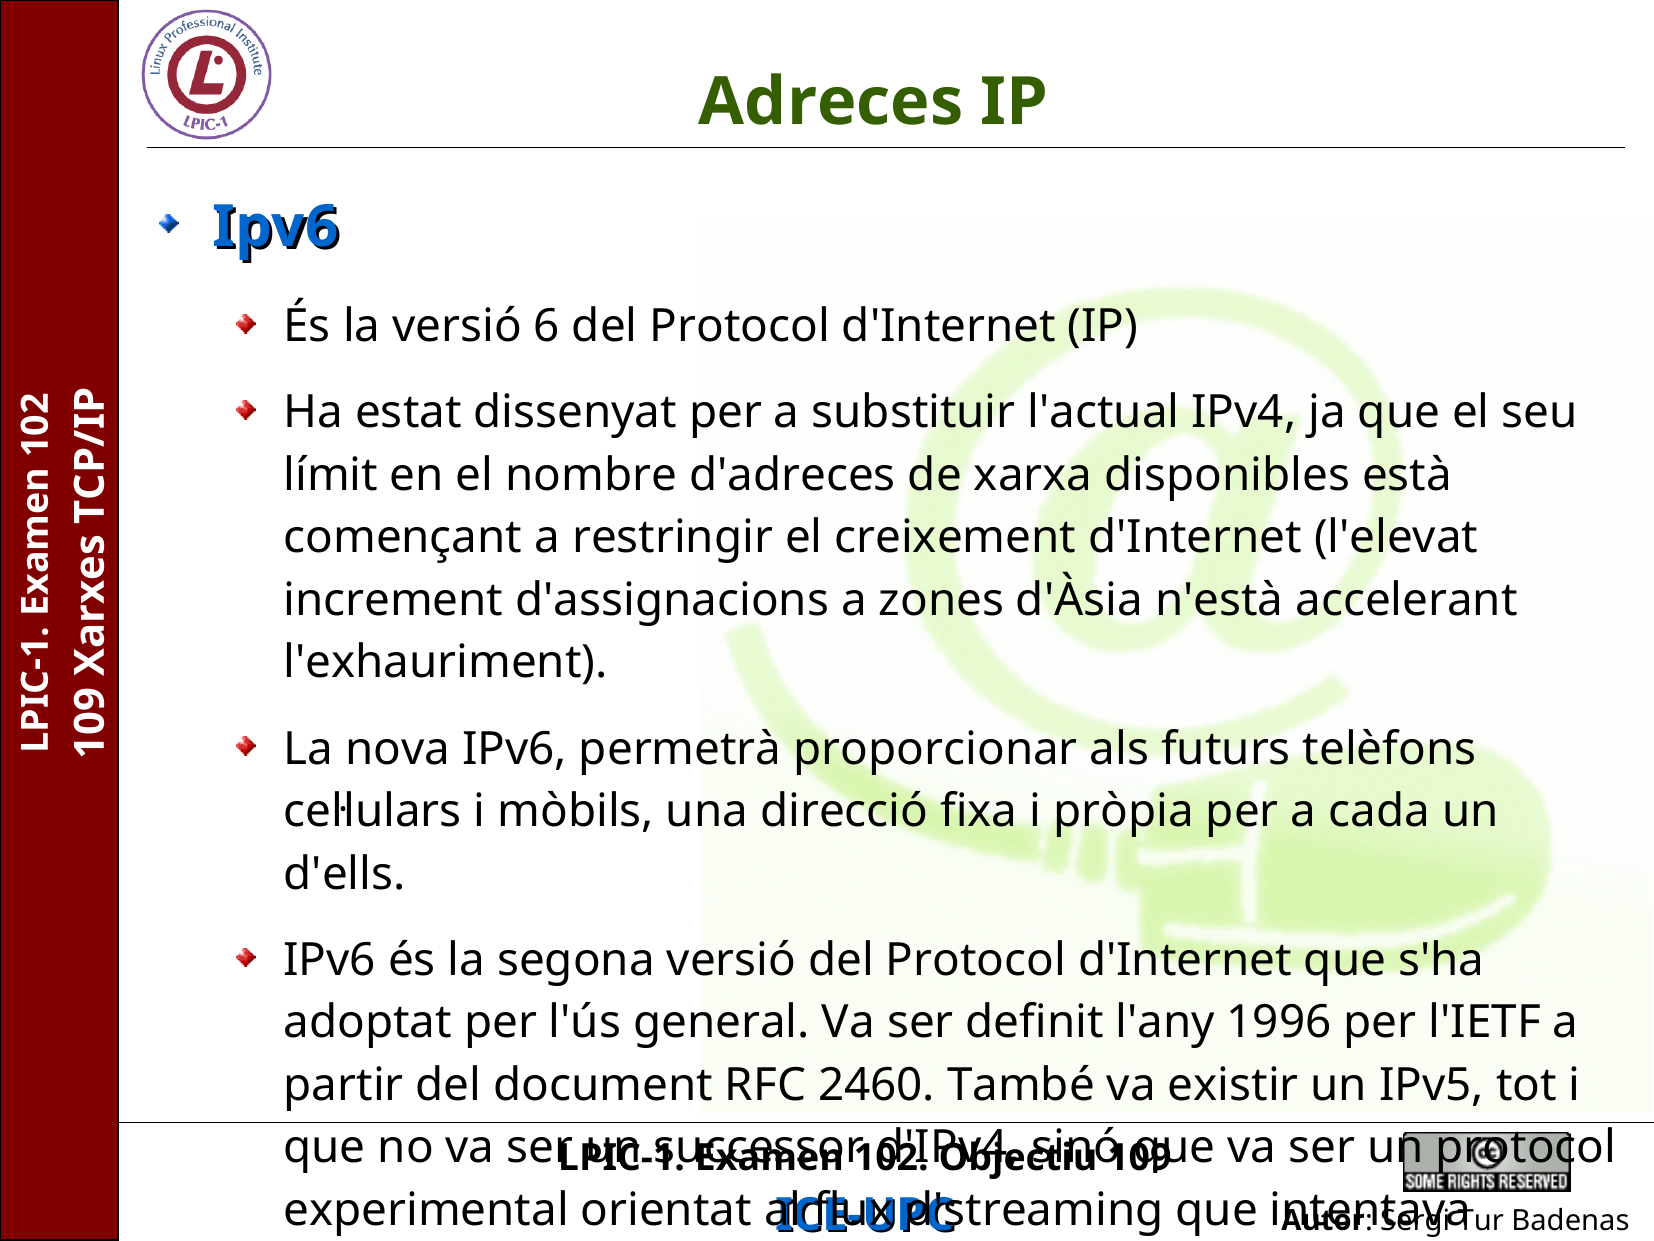

# Adreces IP
Ipv6
És la versió 6 del Protocol d'Internet (IP)
Ha estat dissenyat per a substituir l'actual IPv4, ja que el seu límit en el nombre d'adreces de xarxa disponibles està començant a restringir el creixement d'Internet (l'elevat increment d'assignacions a zones d'Àsia n'està accelerant l'exhauriment).
La nova IPv6, permetrà proporcionar als futurs telèfons cel·lulars i mòbils, una direcció fixa i pròpia per a cada un d'ells.
IPv6 és la segona versió del Protocol d'Internet que s'ha adoptat per l'ús general. Va ser definit l'any 1996 per l'IETF a partir del document RFC 2460. També va existir un IPv5, tot i que no va ser un successor d'IPv4, sinó que va ser un protocol experimental orientat al flux d'streaming que intentava suportar veu, vídeo i so.